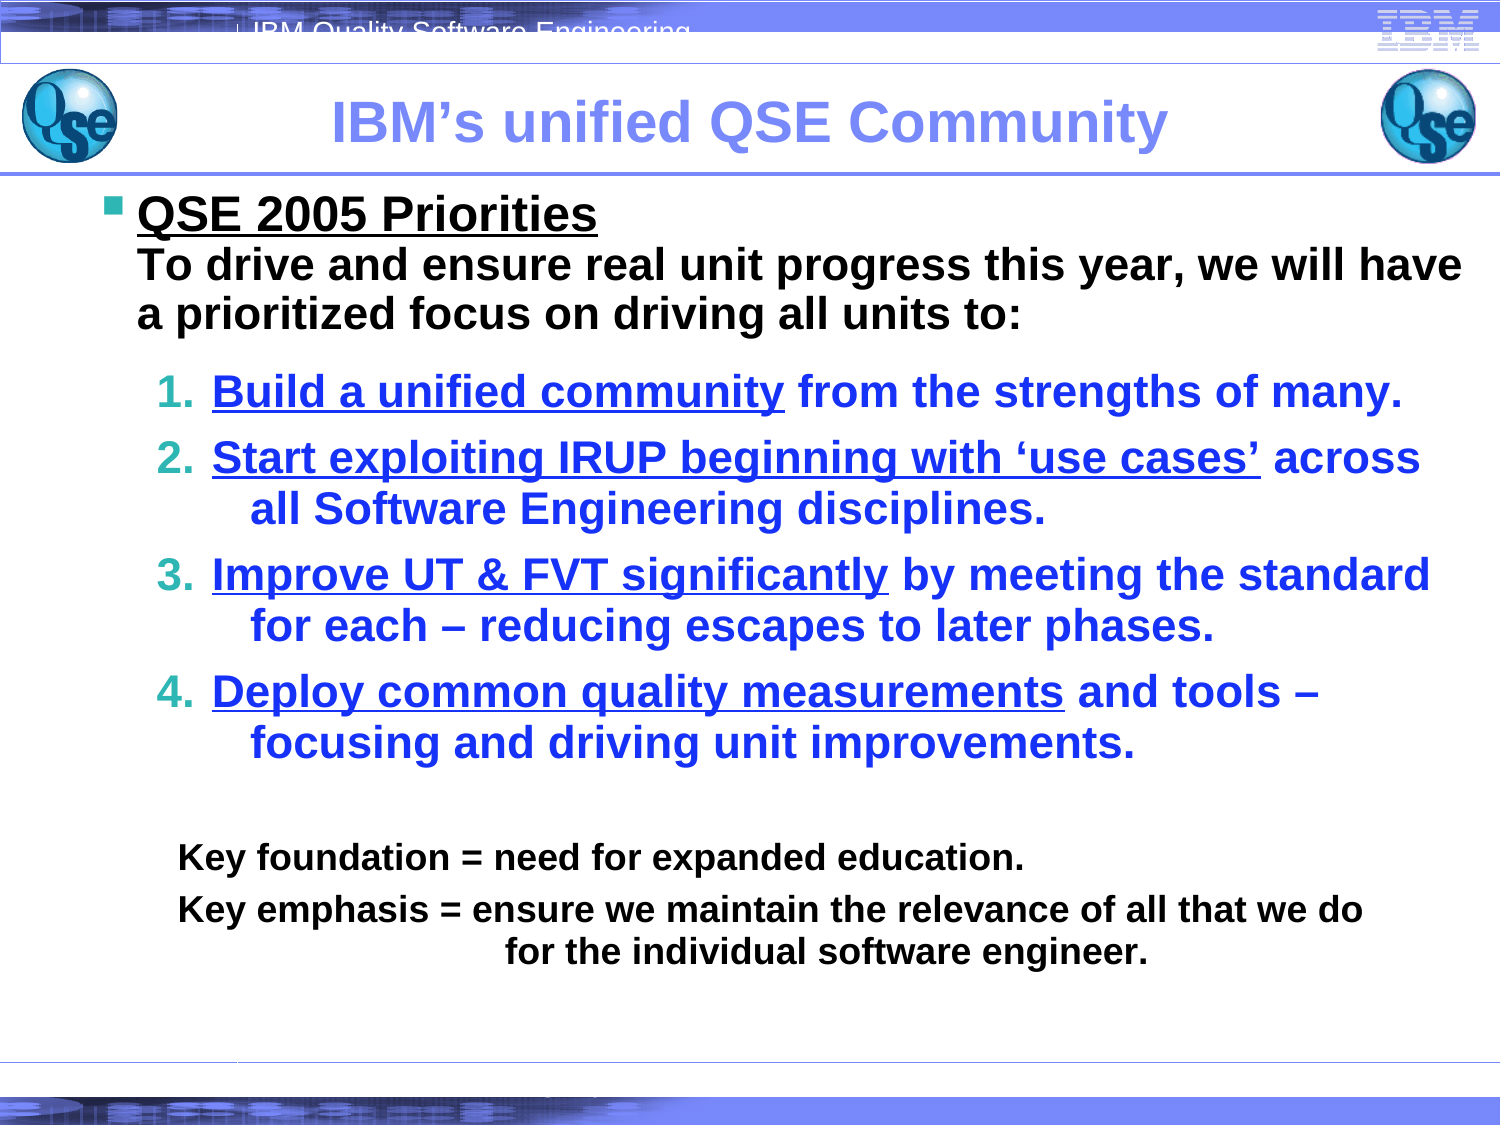

# IBM’s unified QSE Community
QSE 2005 Priorities
To drive and ensure real unit progress this year, we will have a prioritized focus on driving all units to:
Build a unified community from the strengths of many.
Start exploiting IRUP beginning with ‘use cases’ across
 all Software Engineering disciplines.
Improve UT & FVT significantly by meeting the standard
 for each – reducing escapes to later phases.
Deploy common quality measurements and tools –
 focusing and driving unit improvements.
 Key foundation = need for expanded education.
 Key emphasis = ensure we maintain the relevance of all that we do
 for the individual software engineer.
20